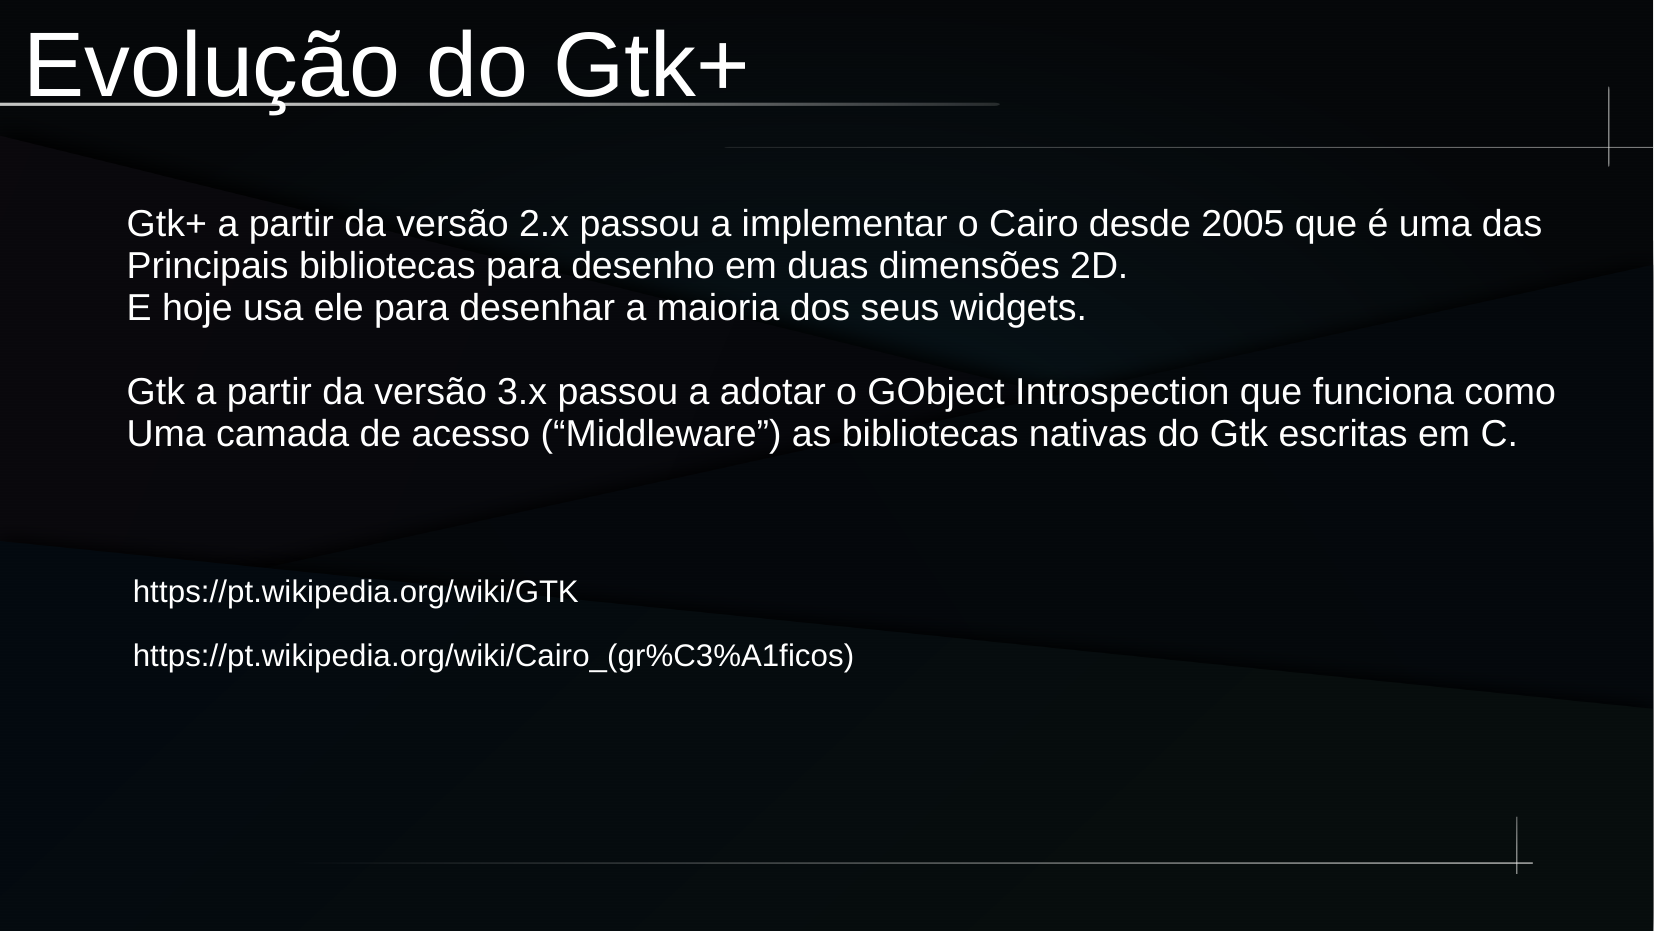

# Evolução do Gtk+
Gtk+ a partir da versão 2.x passou a implementar o Cairo desde 2005 que é uma das
Principais bibliotecas para desenho em duas dimensões 2D.
E hoje usa ele para desenhar a maioria dos seus widgets.
Gtk a partir da versão 3.x passou a adotar o GObject Introspection que funciona como
Uma camada de acesso (“Middleware”) as bibliotecas nativas do Gtk escritas em C.
https://pt.wikipedia.org/wiki/GTK
https://pt.wikipedia.org/wiki/Cairo_(gr%C3%A1ficos)